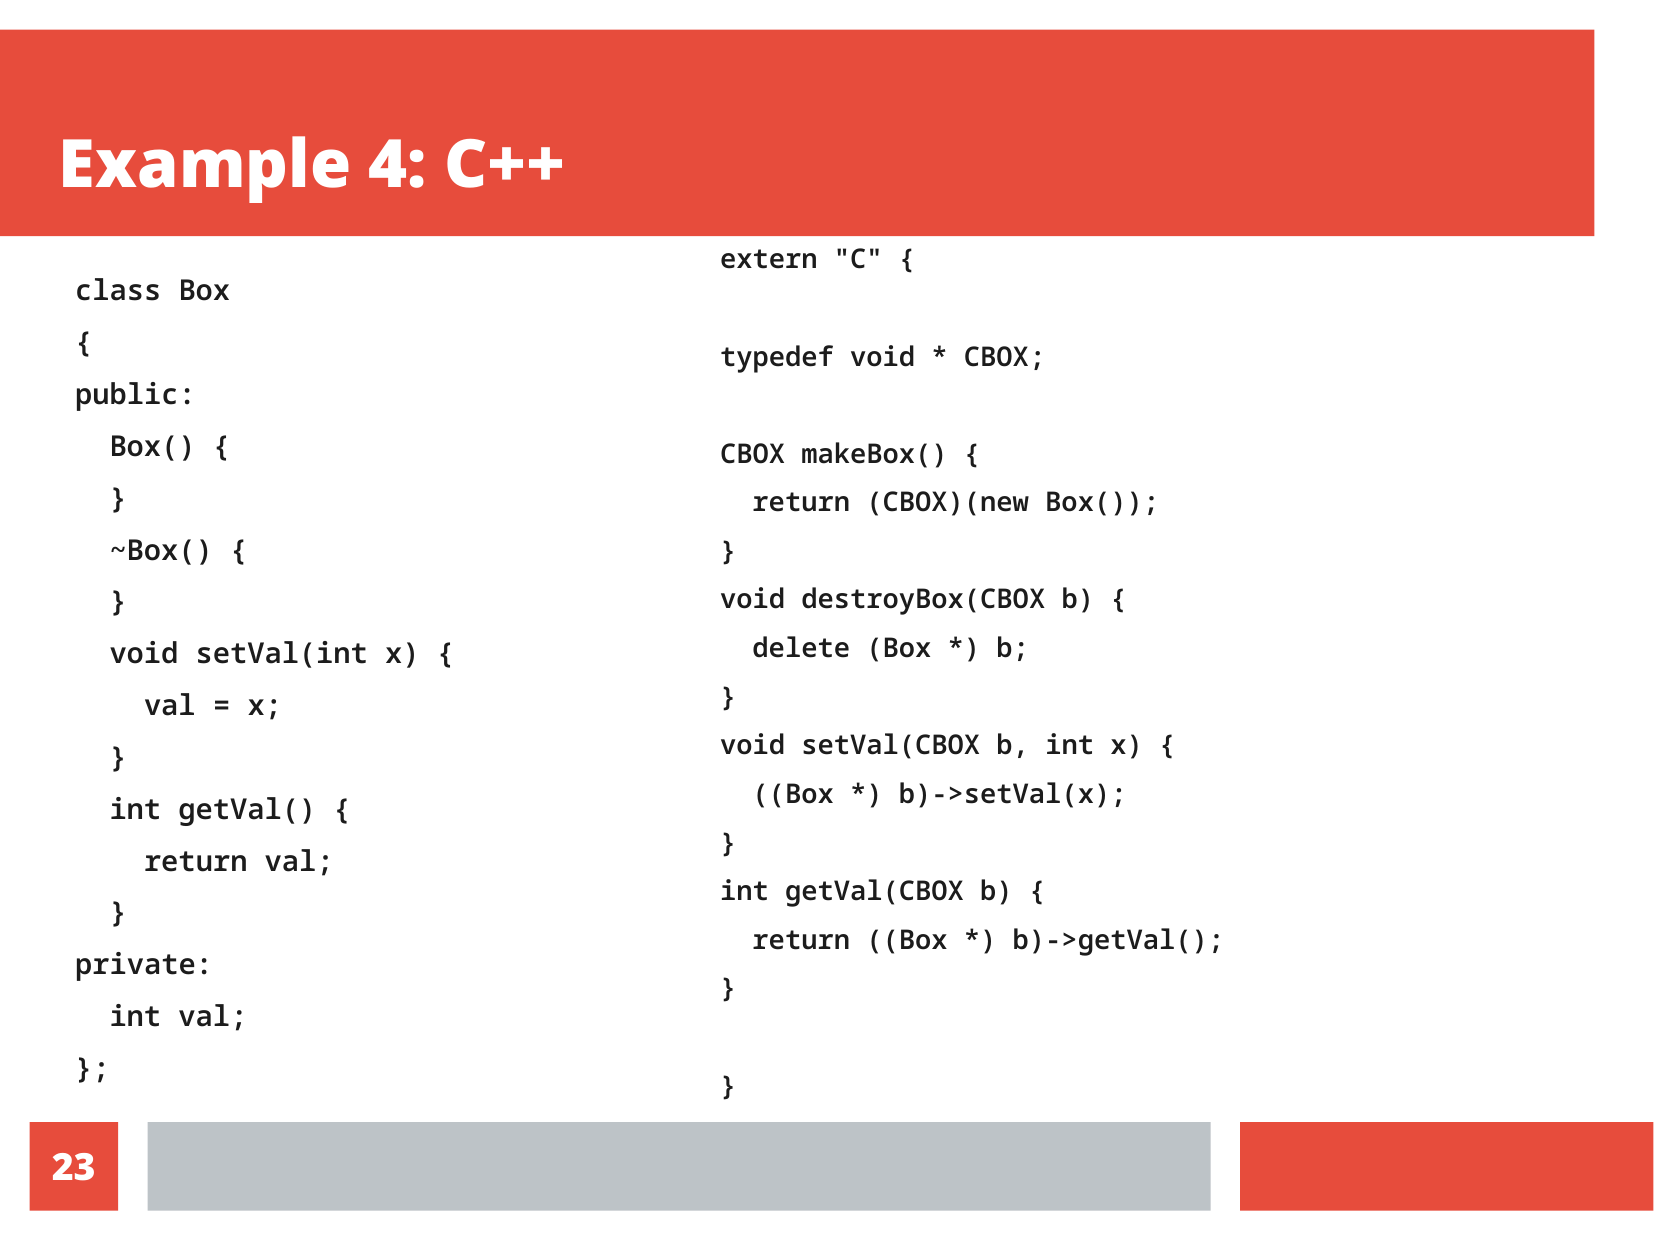

# Example 4: C++
extern "C" {
typedef void * CBOX;
CBOX makeBox() {
 return (CBOX)(new Box());
}
void destroyBox(CBOX b) {
 delete (Box *) b;
}
void setVal(CBOX b, int x) {
 ((Box *) b)->setVal(x);
}
int getVal(CBOX b) {
 return ((Box *) b)->getVal();
}
}
class Box
{
public:
 Box() {
 }
 ~Box() {
 }
 void setVal(int x) {
 val = x;
 }
 int getVal() {
 return val;
 }
private:
 int val;
};
23